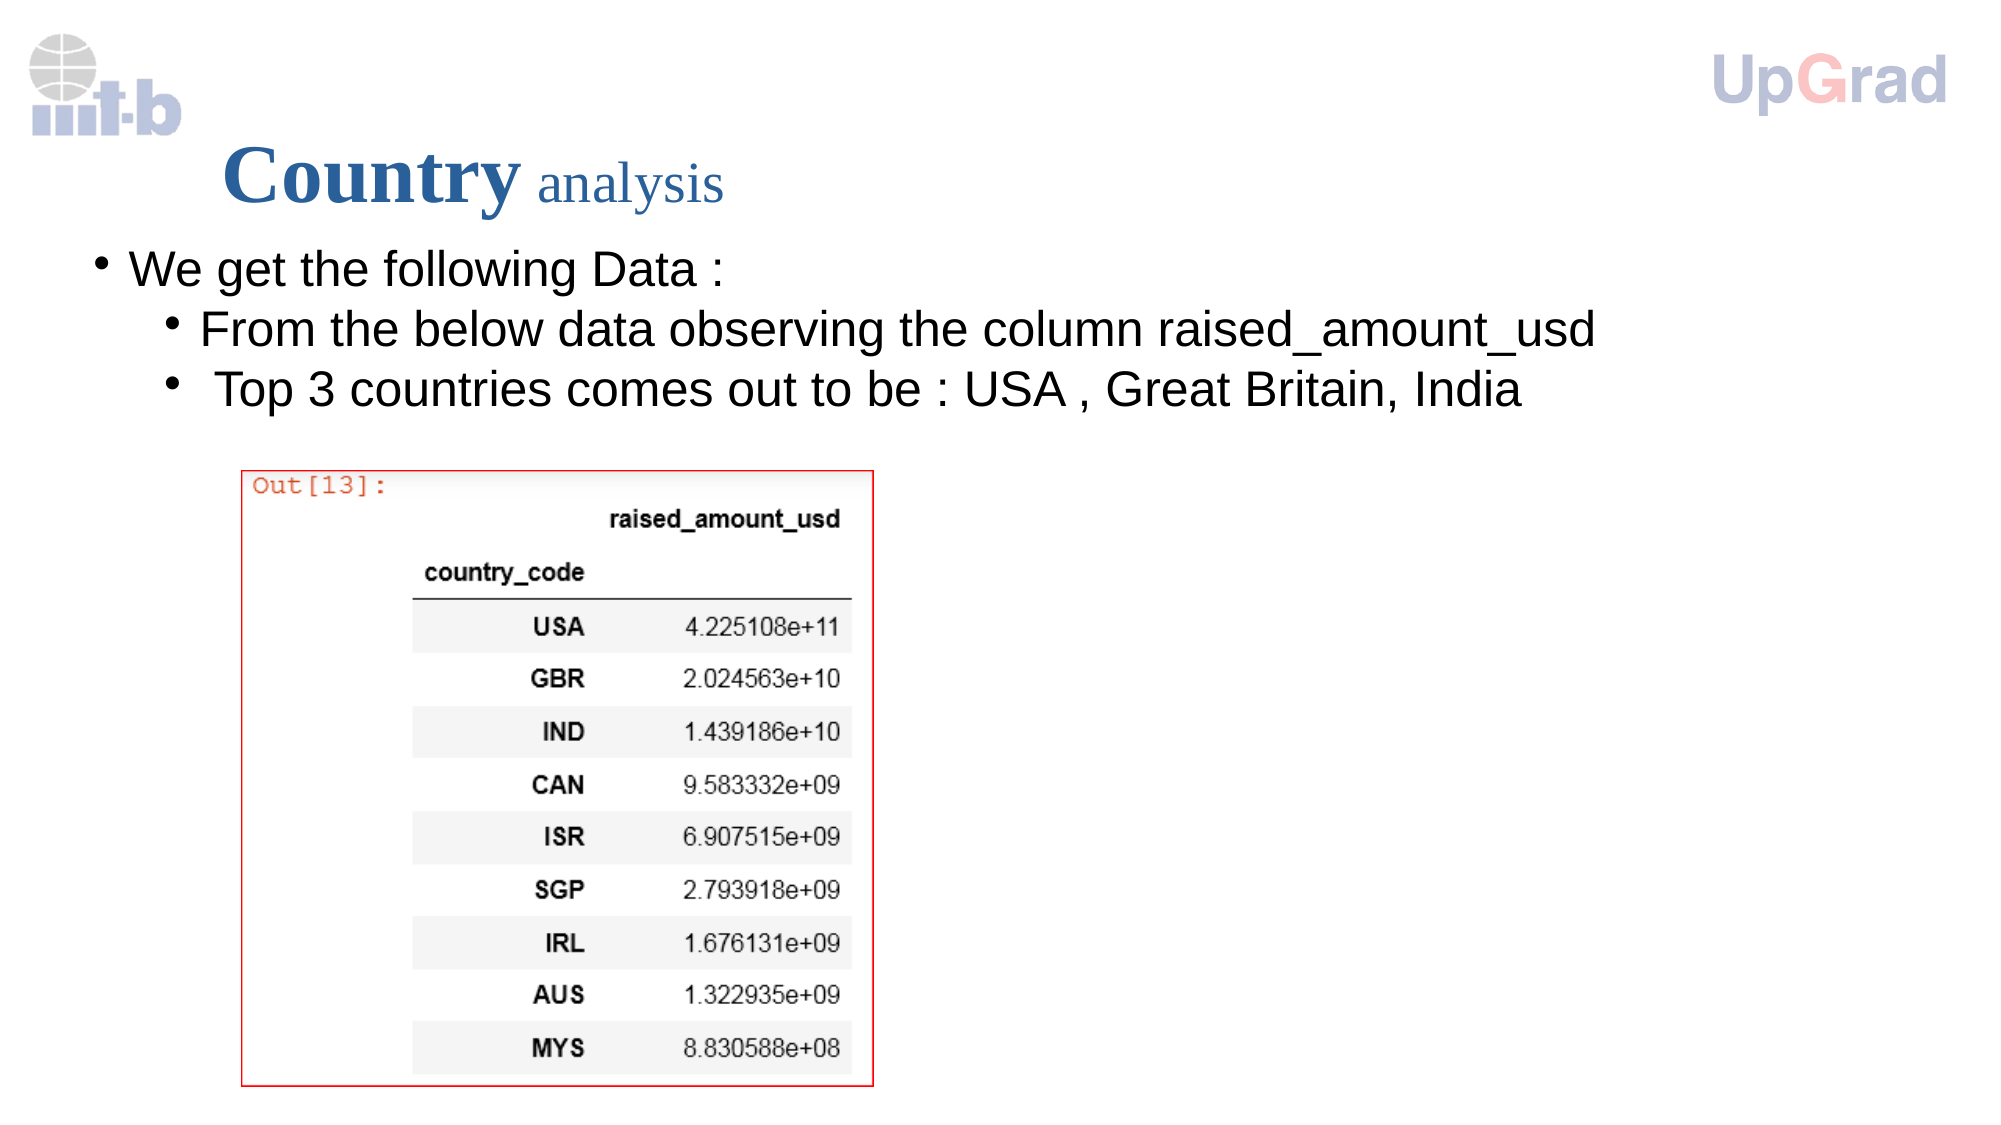

Country analysis
We get the following Data :
From the below data observing the column raised_amount_usd
 Top 3 countries comes out to be : USA , Great Britain, India